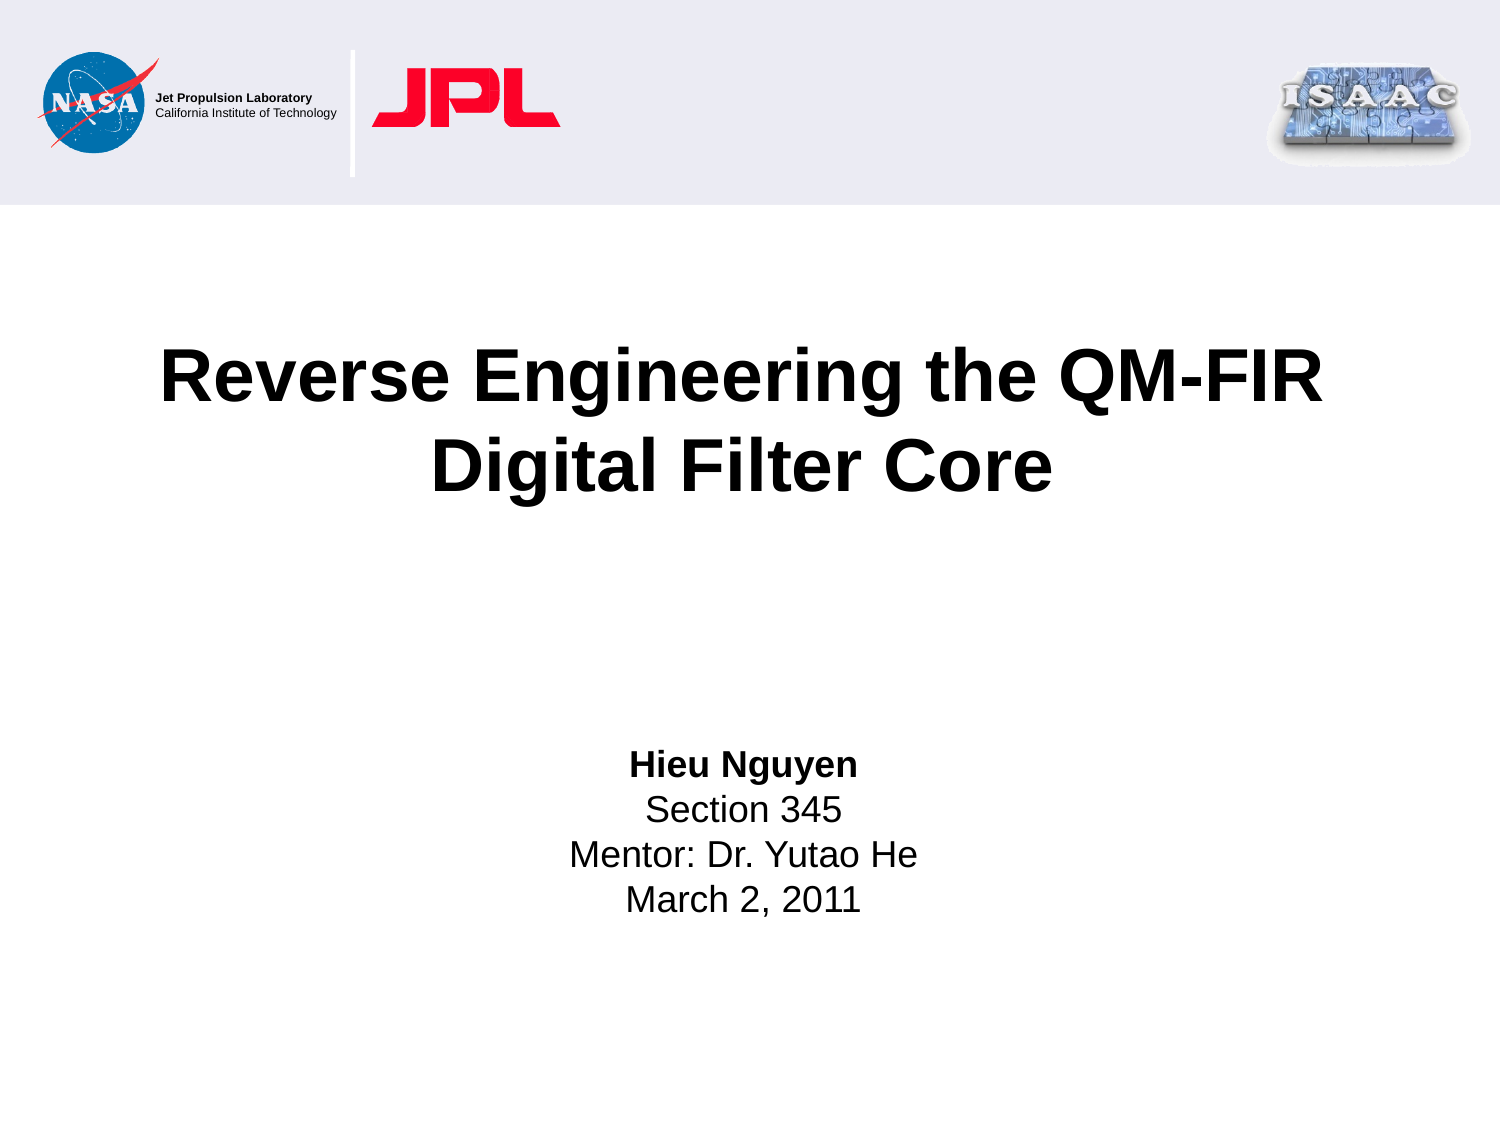

Reverse Engineering the QM-FIR Digital Filter Core
Hieu Nguyen
Section 345
Mentor: Dr. Yutao He
March 2, 2011